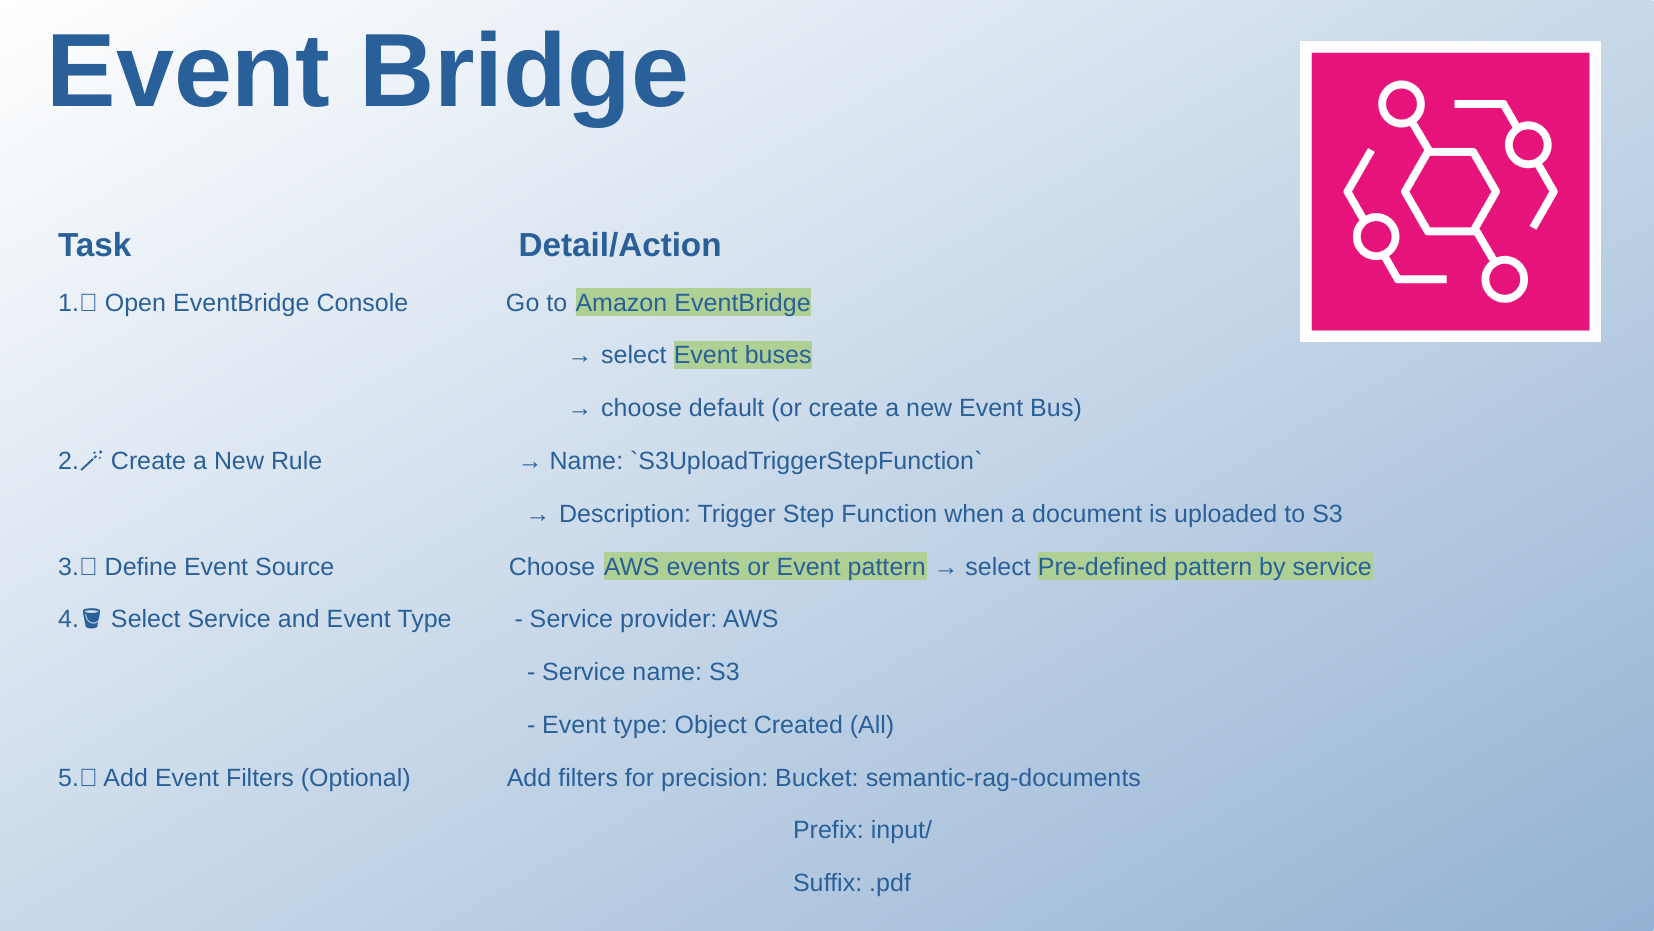

Event Bridge
Task Detail/Action
1.🧭 Open EventBridge Console Go to Amazon EventBridge
 → select Event buses
 → choose default (or create a new Event Bus)
2.🪄 Create a New Rule → Name: `S3UploadTriggerStepFunction`
 → Description: Trigger Step Function when a document is uploaded to S3
3.🧩 Define Event Source Choose AWS events or Event pattern → select Pre-defined pattern by service
4.🪣 Select Service and Event Type - Service provider: AWS
 - Service name: S3
 - Event type: Object Created (All)
5.🎯 Add Event Filters (Optional) Add filters for precision: Bucket: semantic-rag-documents
 Prefix: input/
 Suffix: .pdf